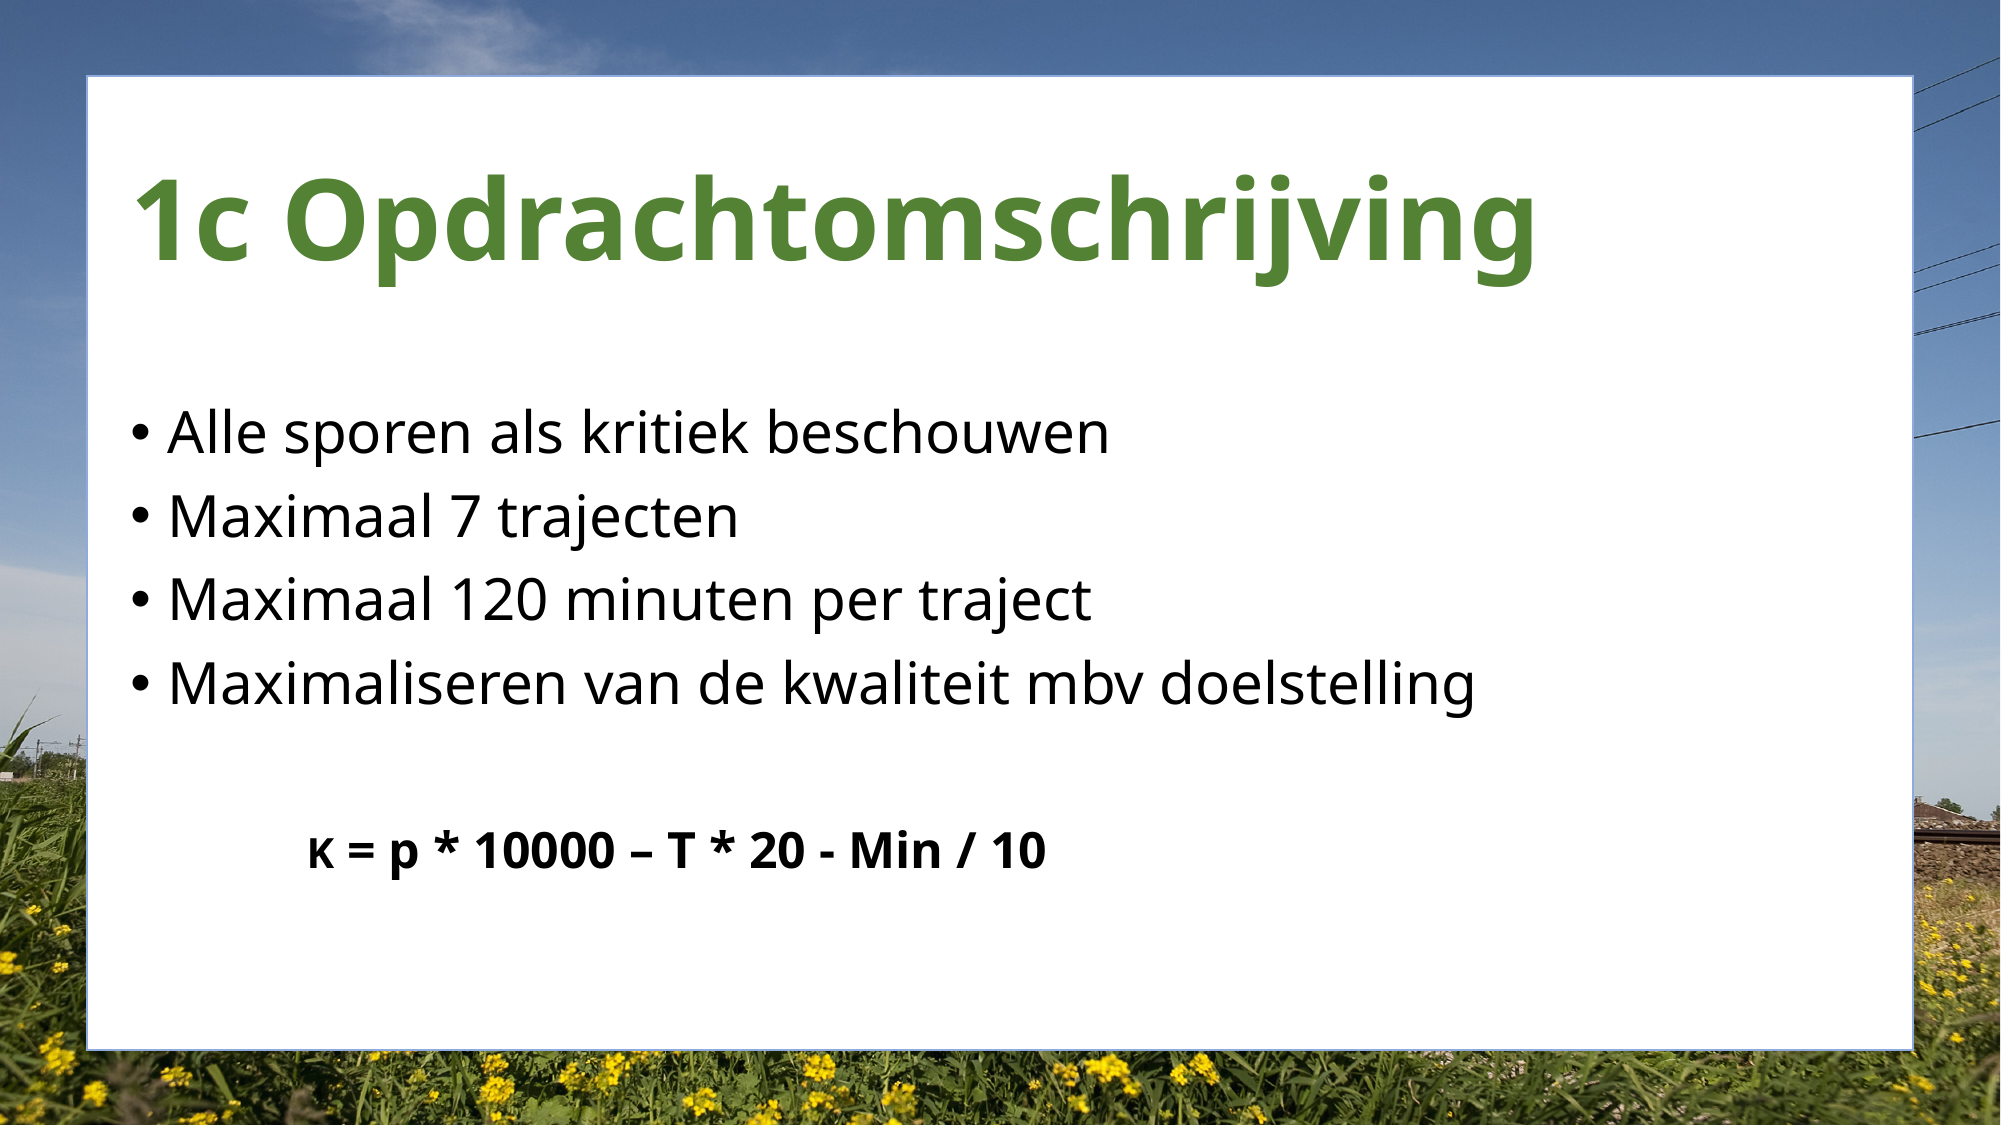

# 1c Opdrachtomschrijving
Alle sporen als kritiek beschouwen
Maximaal 7 trajecten
Maximaal 120 minuten per traject
Maximaliseren van de kwaliteit mbv doelstelling
K = p * 10000 – T * 20 - Min / 10